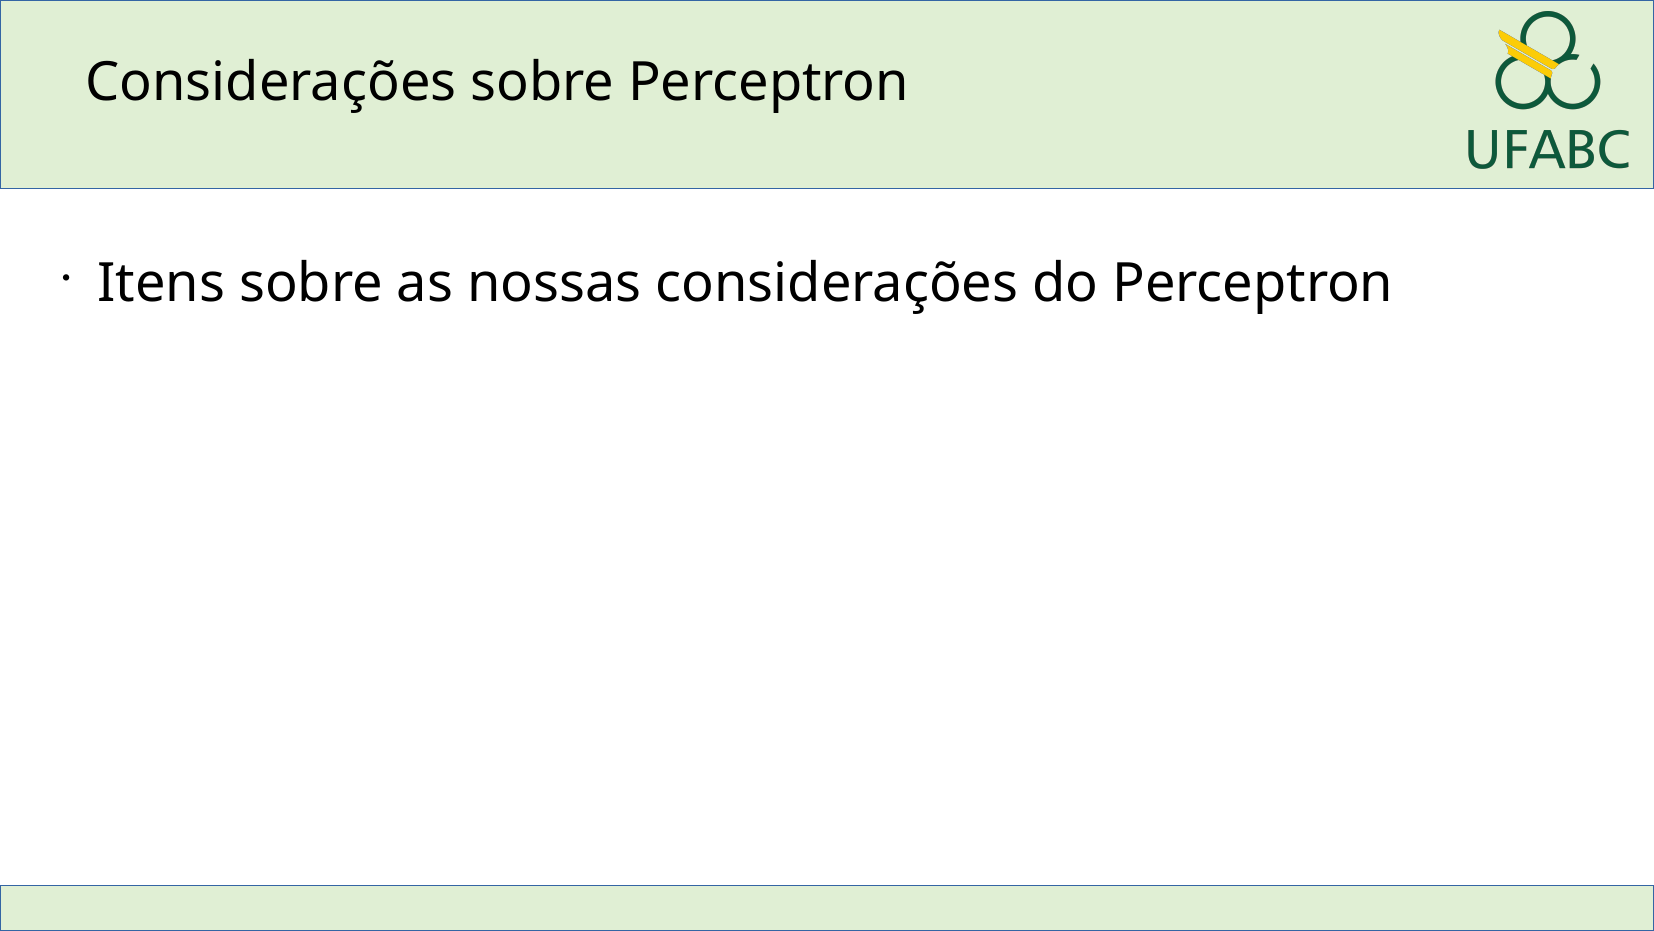

Considerações sobre Perceptron
Itens sobre as nossas considerações do Perceptron